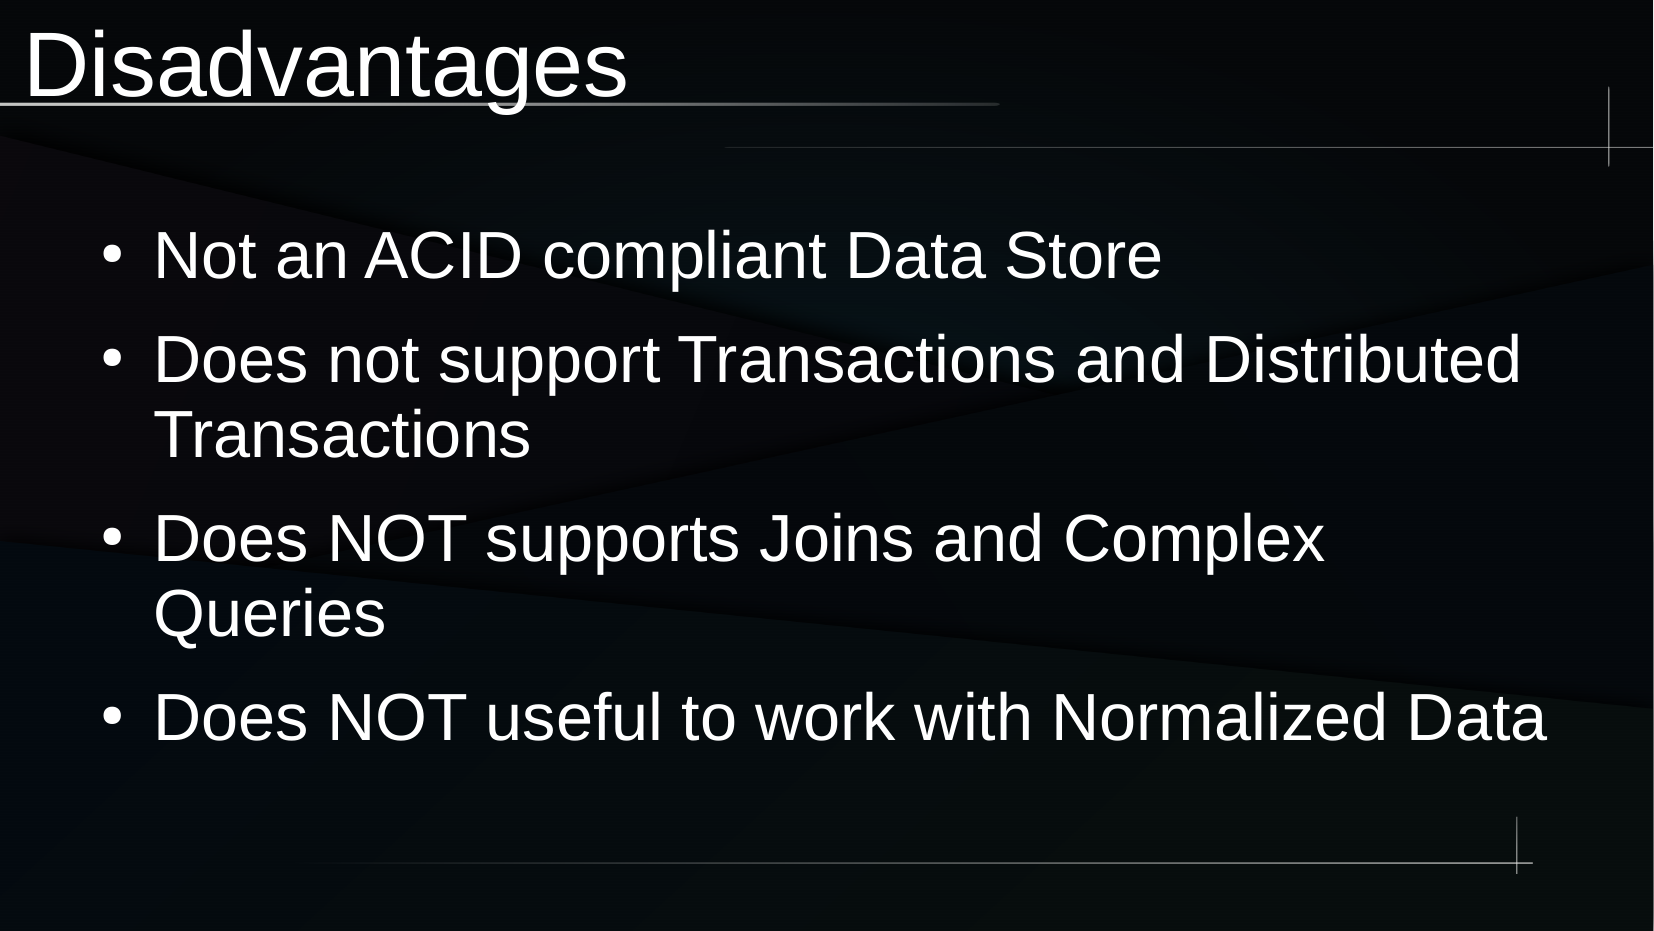

# Disadvantages
Not an ACID compliant Data Store
Does not support Transactions and Distributed Transactions
Does NOT supports Joins and Complex Queries
Does NOT useful to work with Normalized Data